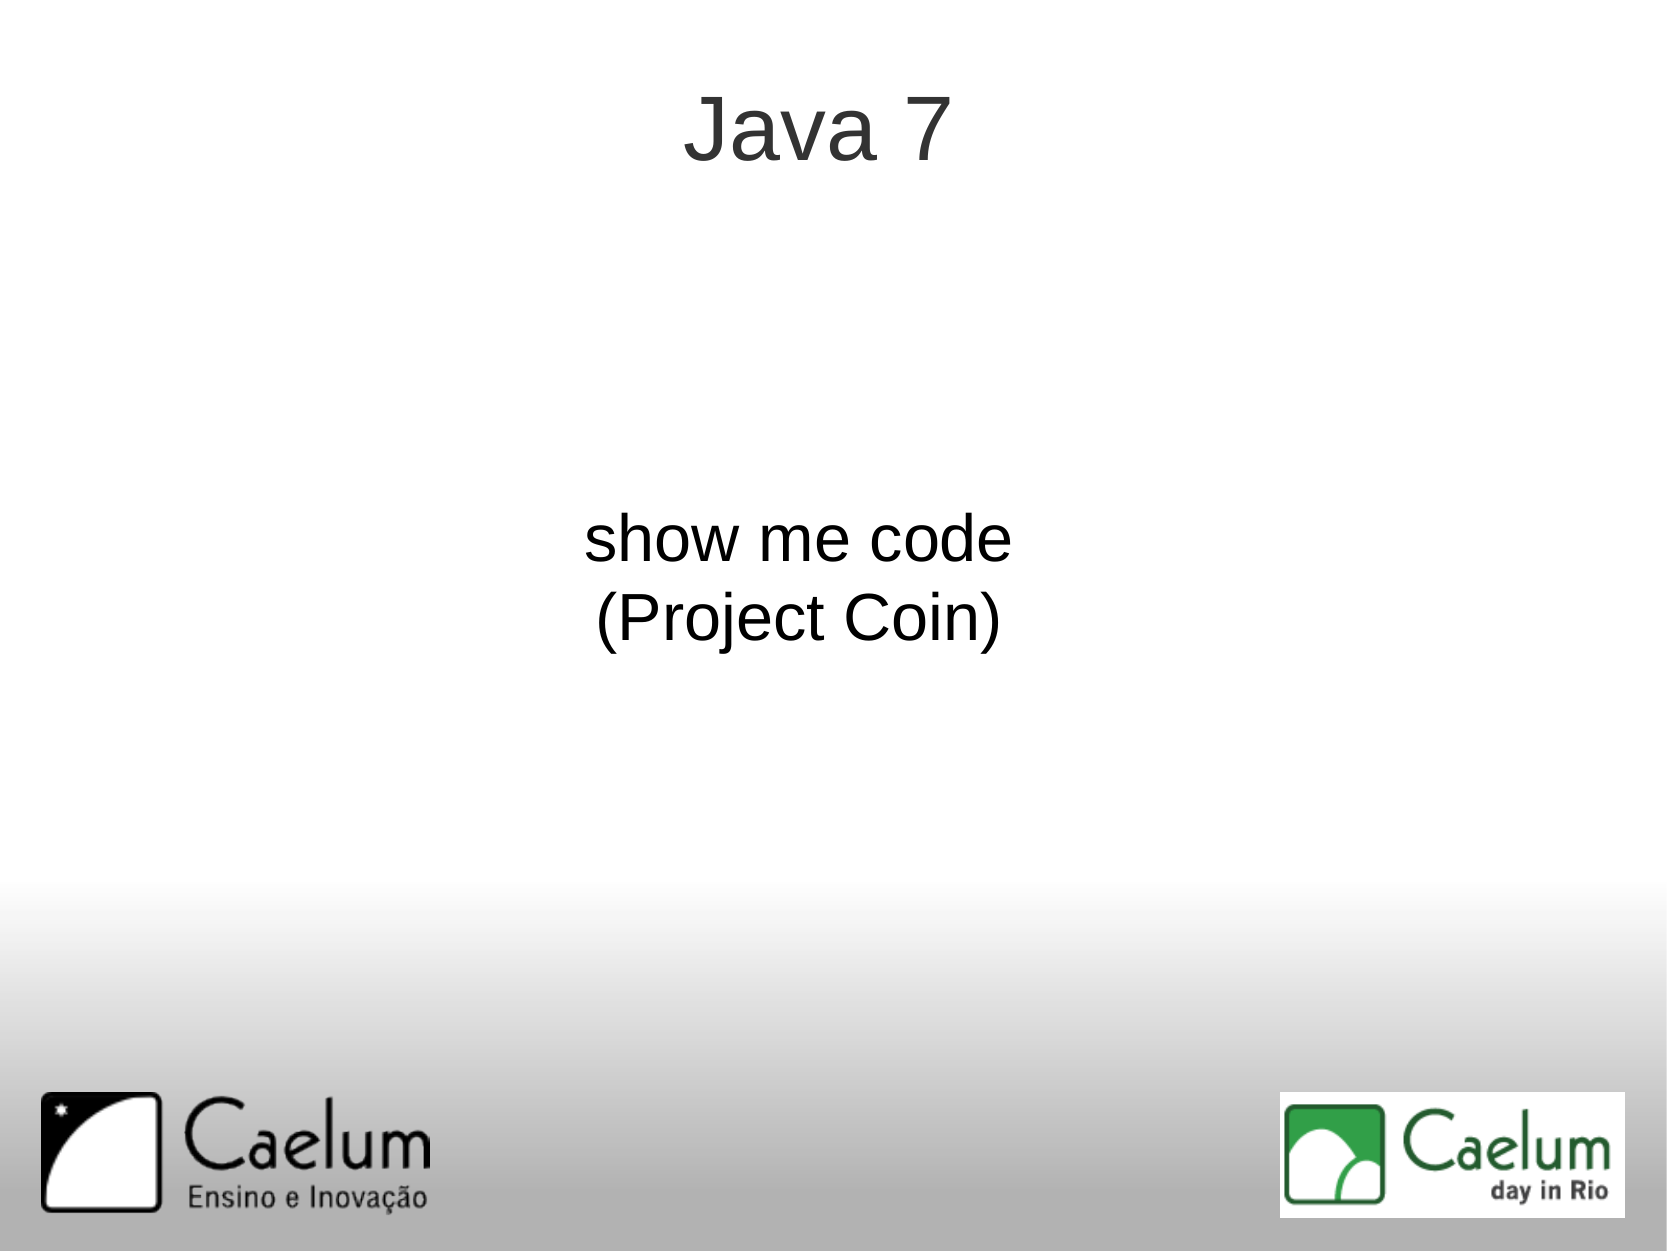

# Java 7
show me code
(Project Coin)